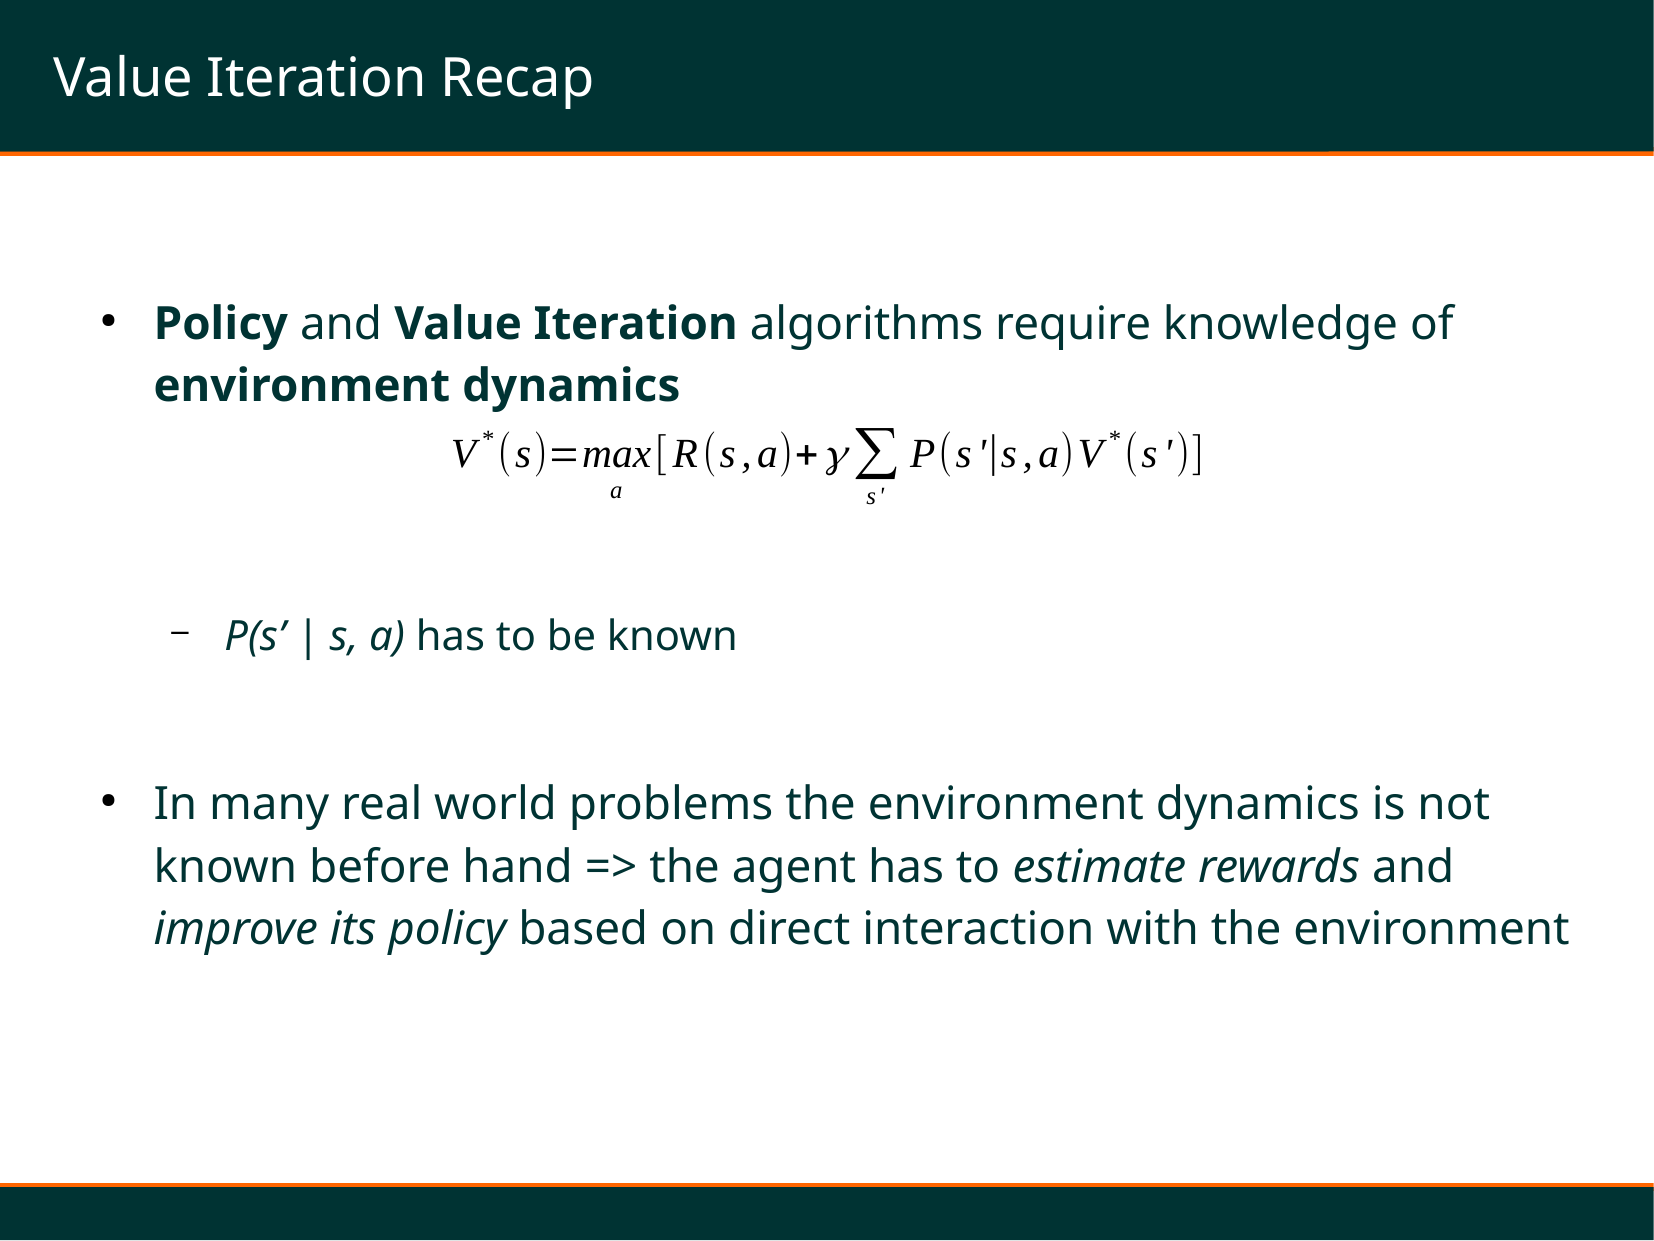

# Value Iteration Recap
Policy and Value Iteration algorithms require knowledge of environment dynamics
P(s’ | s, a) has to be known
In many real world problems the environment dynamics is not known before hand => the agent has to estimate rewards and improve its policy based on direct interaction with the environment